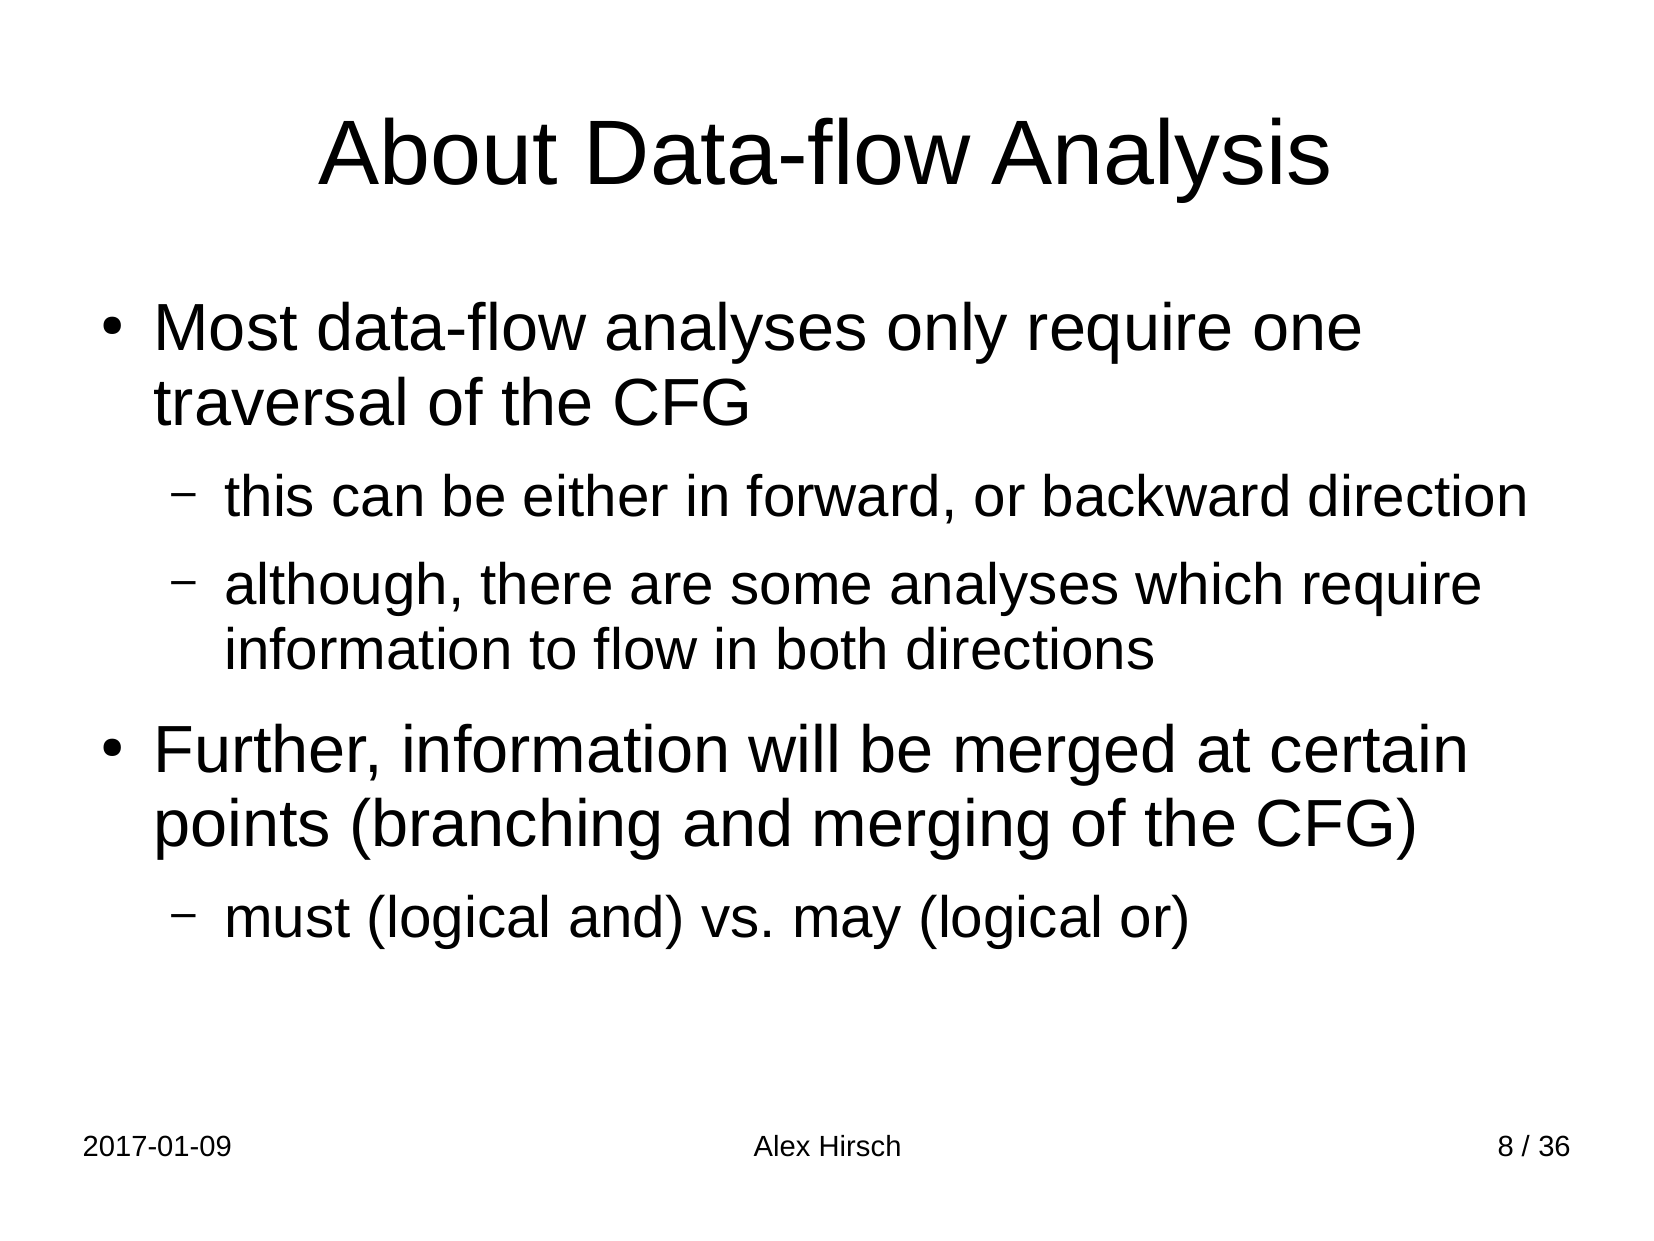

# About Data-flow Analysis
Most data-flow analyses only require one traversal of the CFG
this can be either in forward, or backward direction
although, there are some analyses which require information to flow in both directions
Further, information will be merged at certain points (branching and merging of the CFG)
must (logical and) vs. may (logical or)
2017-01-09
Alex Hirsch
8